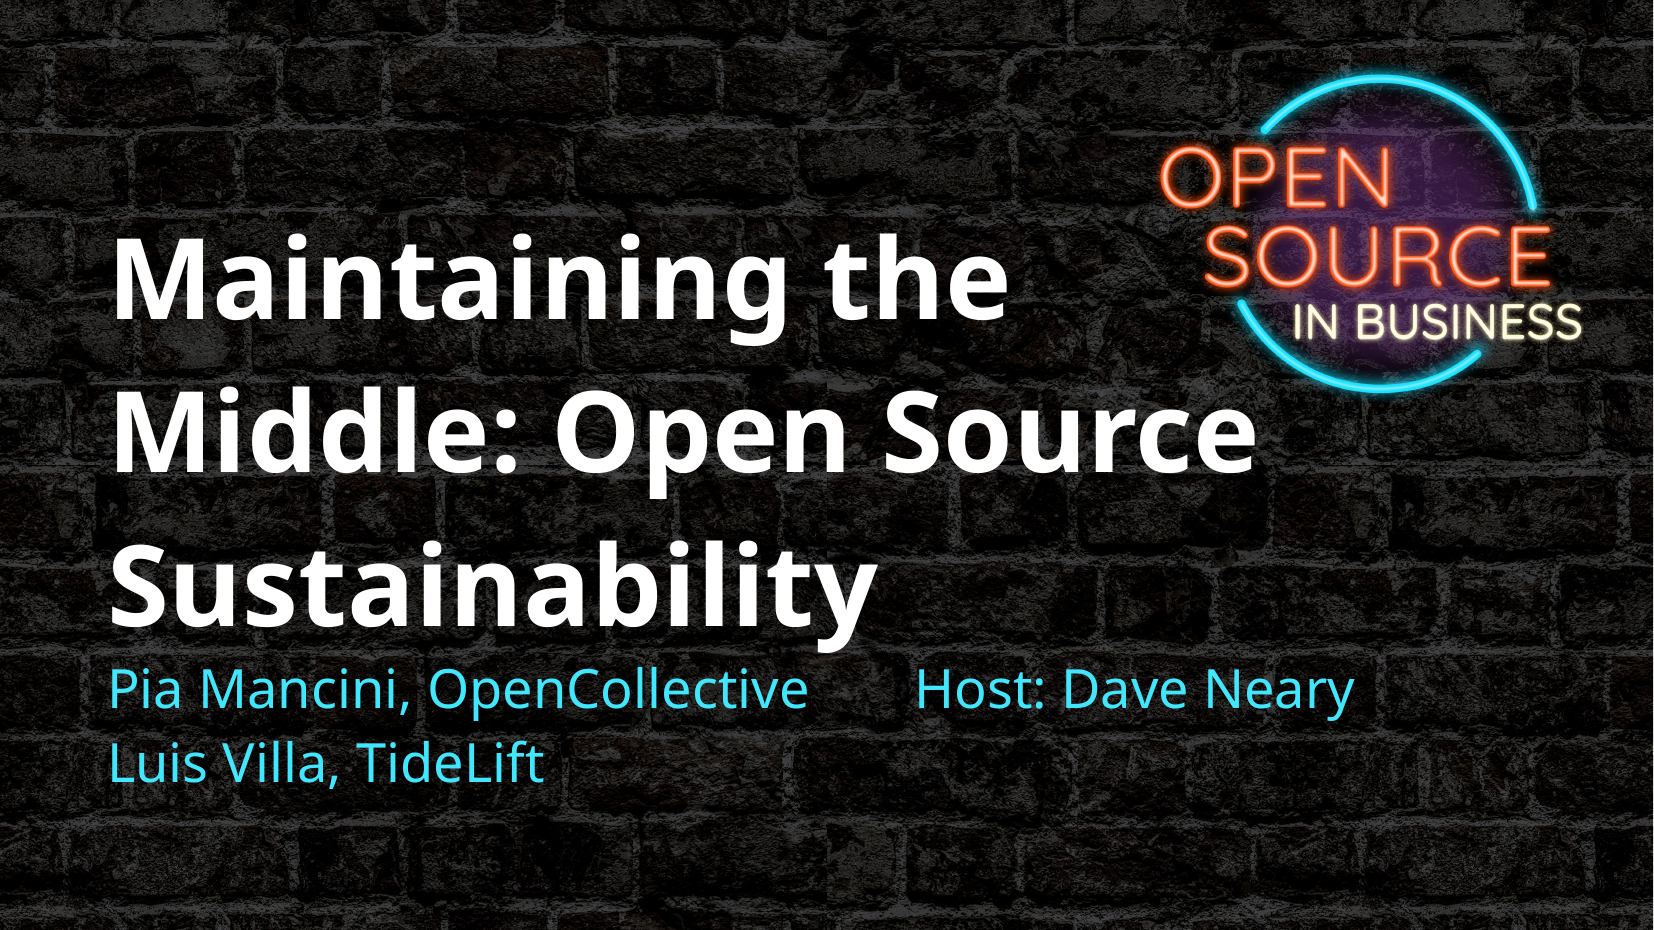

# Maintaining the Middle: Open Source Sustainability
Pia Mancini, OpenCollective
Luis Villa, TideLift
Host: Dave Neary